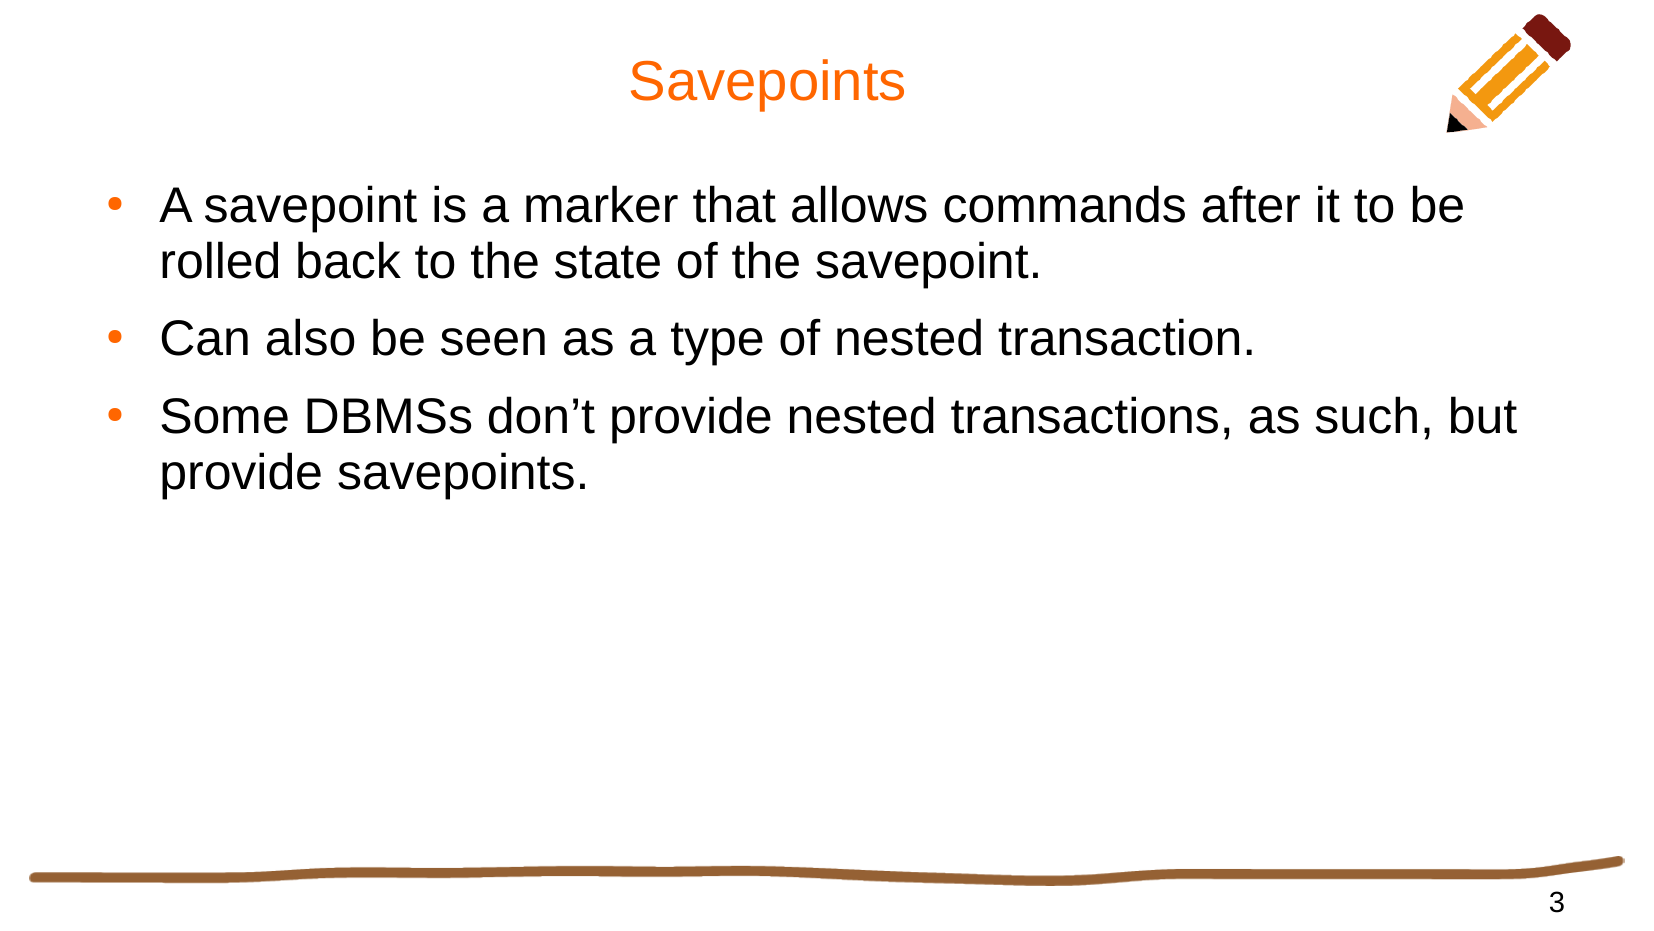

# Savepoints
A savepoint is a marker that allows commands after it to be rolled back to the state of the savepoint.
Can also be seen as a type of nested transaction.
Some DBMSs don’t provide nested transactions, as such, but provide savepoints.
3